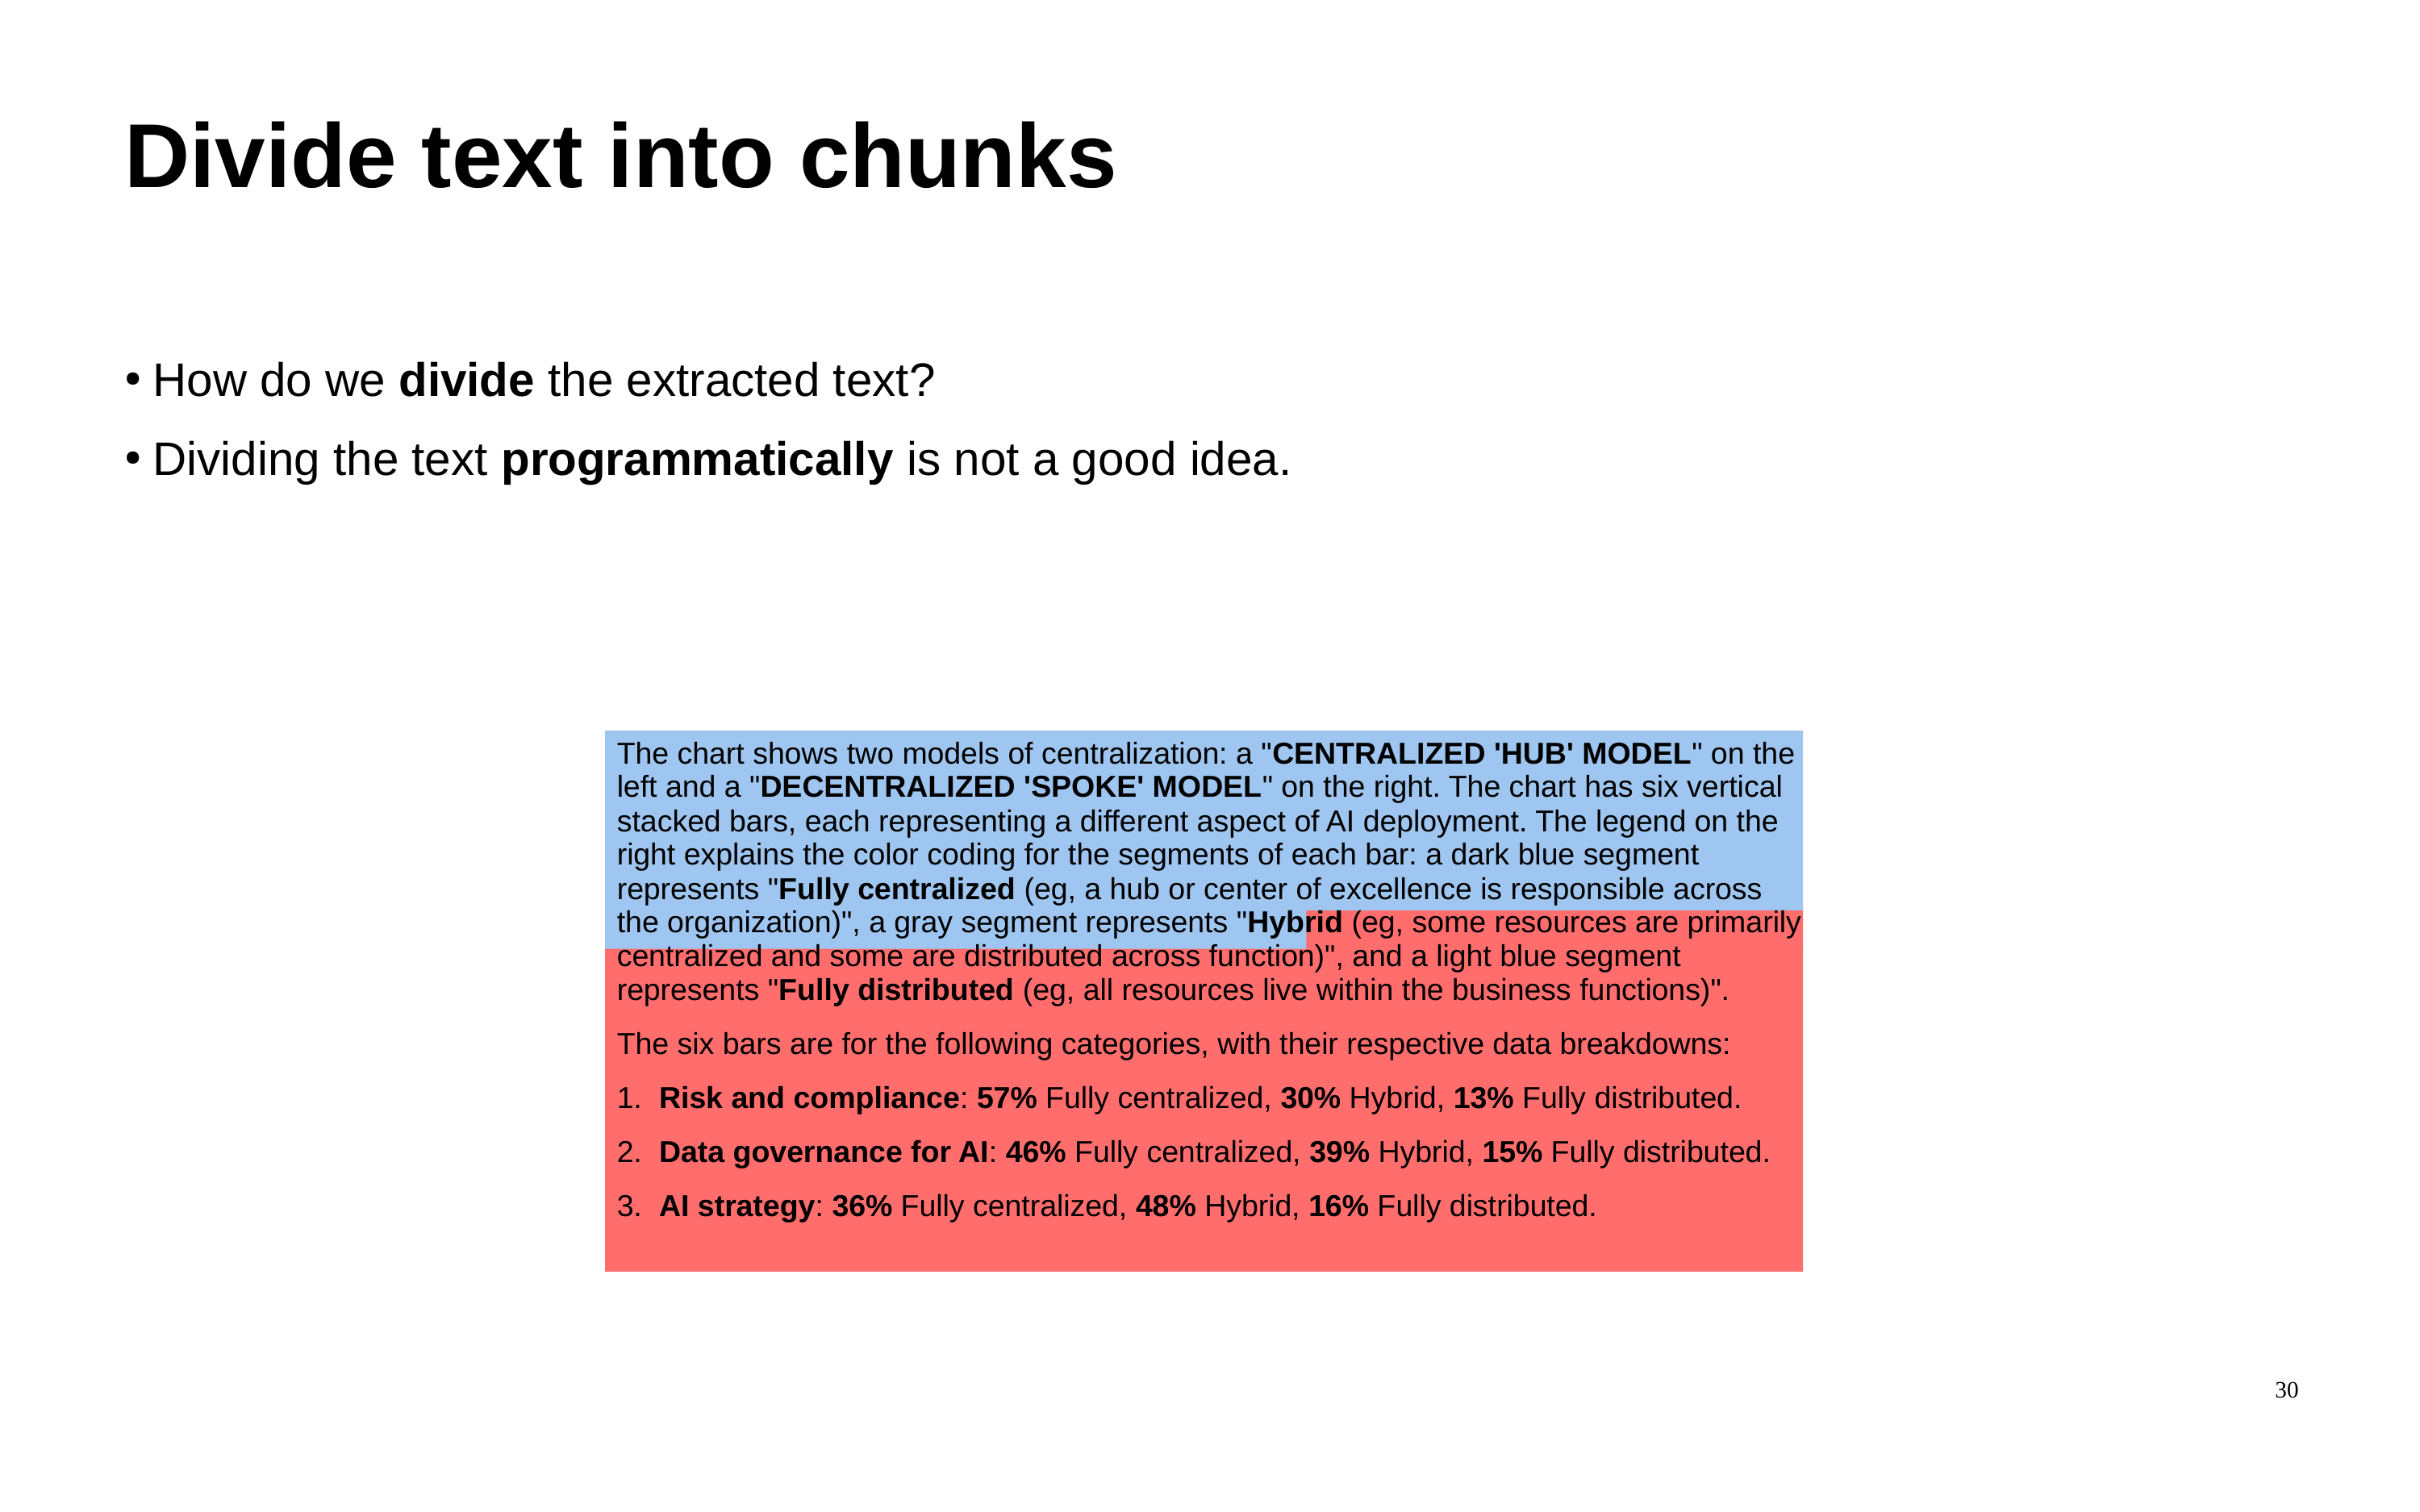

Divide text into chunks
How do we divide the extracted text?
Dividing the text programmatically is not a good idea.
The chart shows two models of centralization: a "CENTRALIZED 'HUB' MODEL" on the left and a "DECENTRALIZED 'SPOKE' MODEL" on the right. The chart has six vertical stacked bars, each representing a different aspect of AI deployment. The legend on the right explains the color coding for the segments of each bar: a dark blue segment represents "Fully centralized (eg, a hub or center of excellence is responsible across the organization)", a gray segment represents "Hybrid (eg, some resources are primarily centralized and some are distributed across function)", and a light blue segment represents "Fully distributed (eg, all resources live within the business functions)".
The six bars are for the following categories, with their respective data breakdowns:
1. Risk and compliance: 57% Fully centralized, 30% Hybrid, 13% Fully distributed.
2. Data governance for AI: 46% Fully centralized, 39% Hybrid, 15% Fully distributed.
3. AI strategy: 36% Fully centralized, 48% Hybrid, 16% Fully distributed.
30